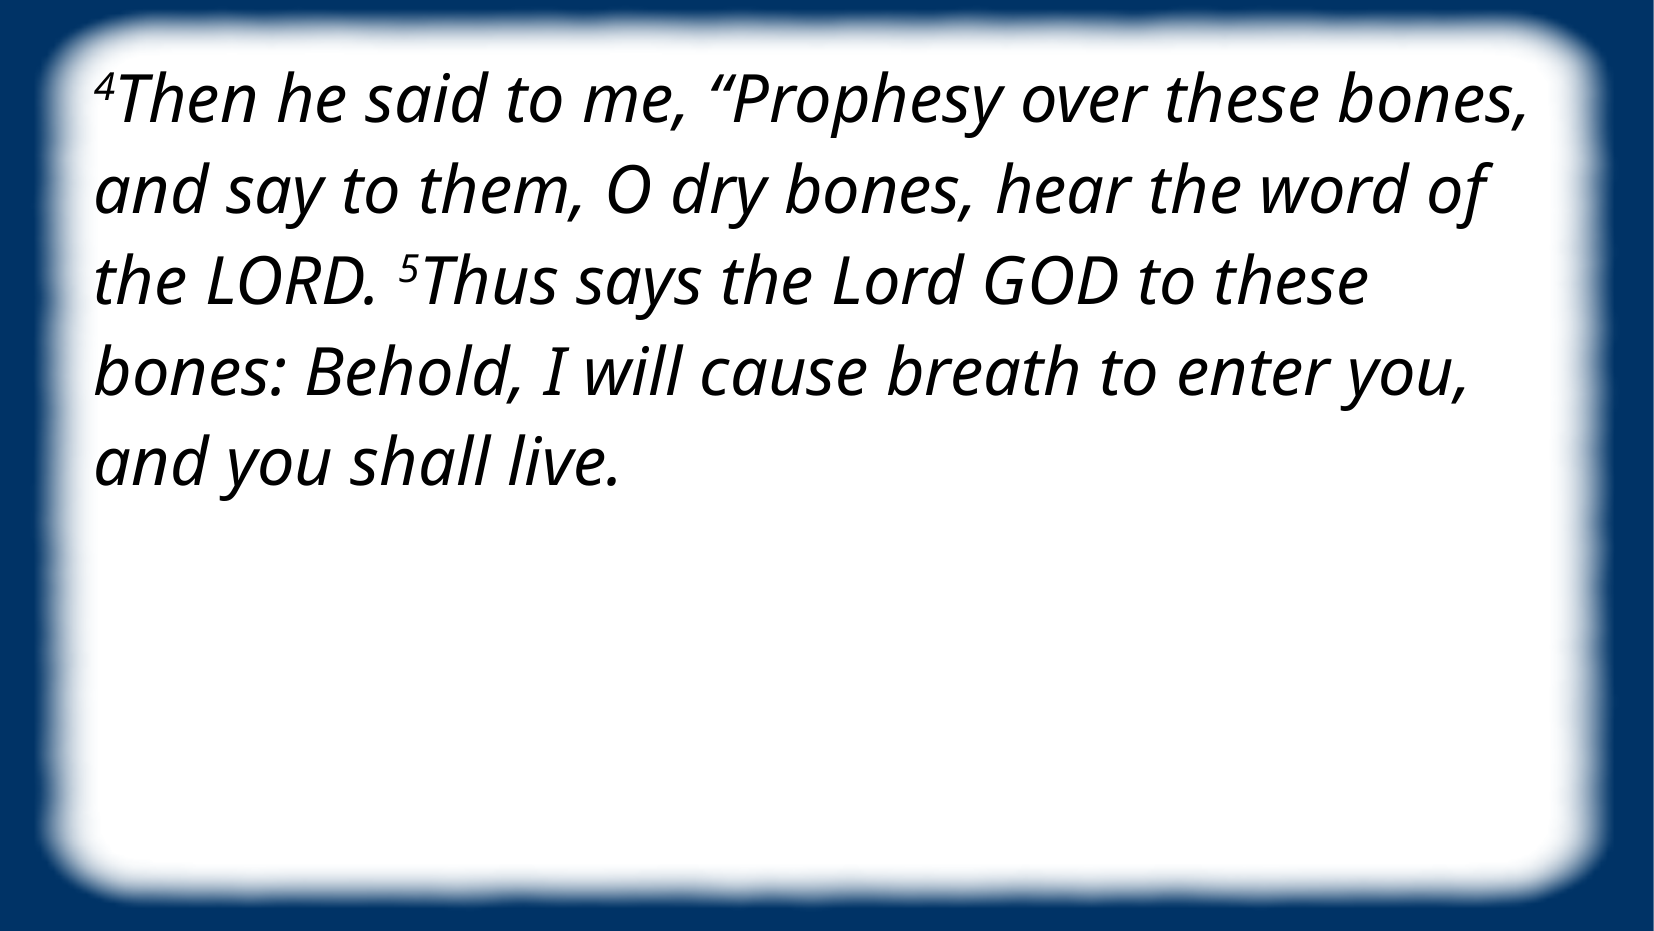

4Then he said to me, “Prophesy over these bones, and say to them, O dry bones, hear the word of the LORD. 5Thus says the Lord GOD to these bones: Behold, I will cause breath to enter you, and you shall live.